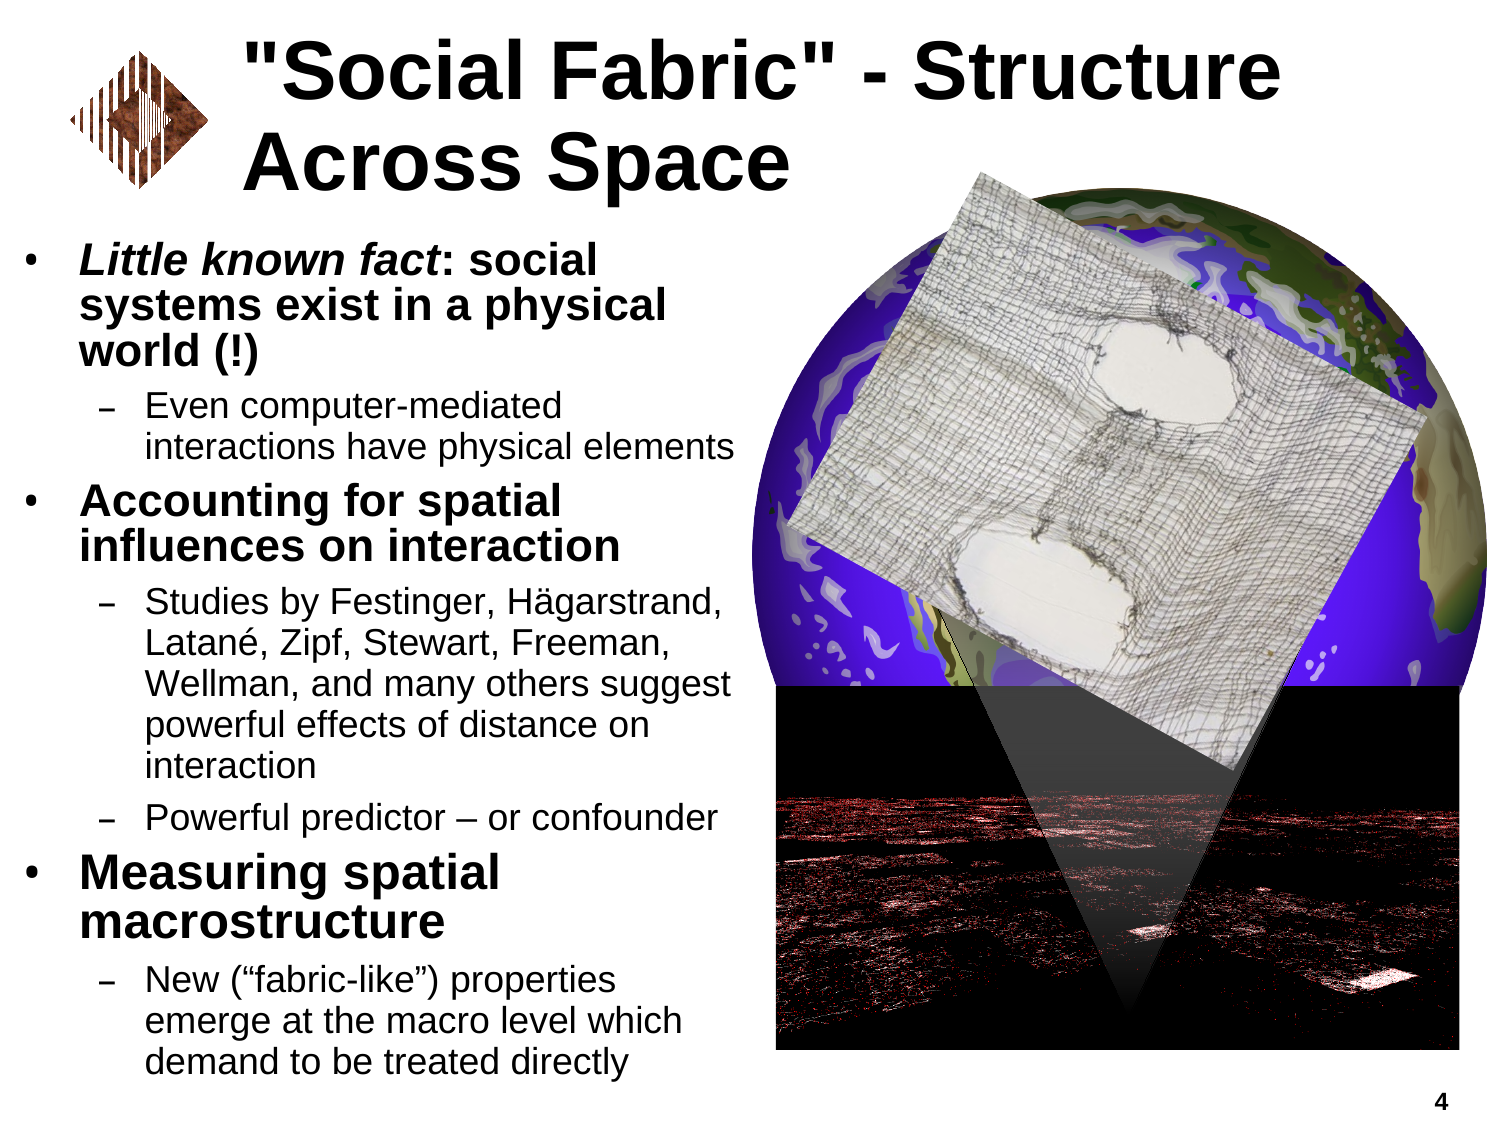

# "Social Fabric" - Structure Across Space
Little known fact: social systems exist in a physical world (!)
Even computer-mediated interactions have physical elements
Accounting for spatial influences on interaction
Studies by Festinger, Hägarstrand, Latané, Zipf, Stewart, Freeman, Wellman, and many others suggest powerful effects of distance on interaction
Powerful predictor – or confounder
Measuring spatial macrostructure
New (“fabric-like”) properties emerge at the macro level which demand to be treated directly